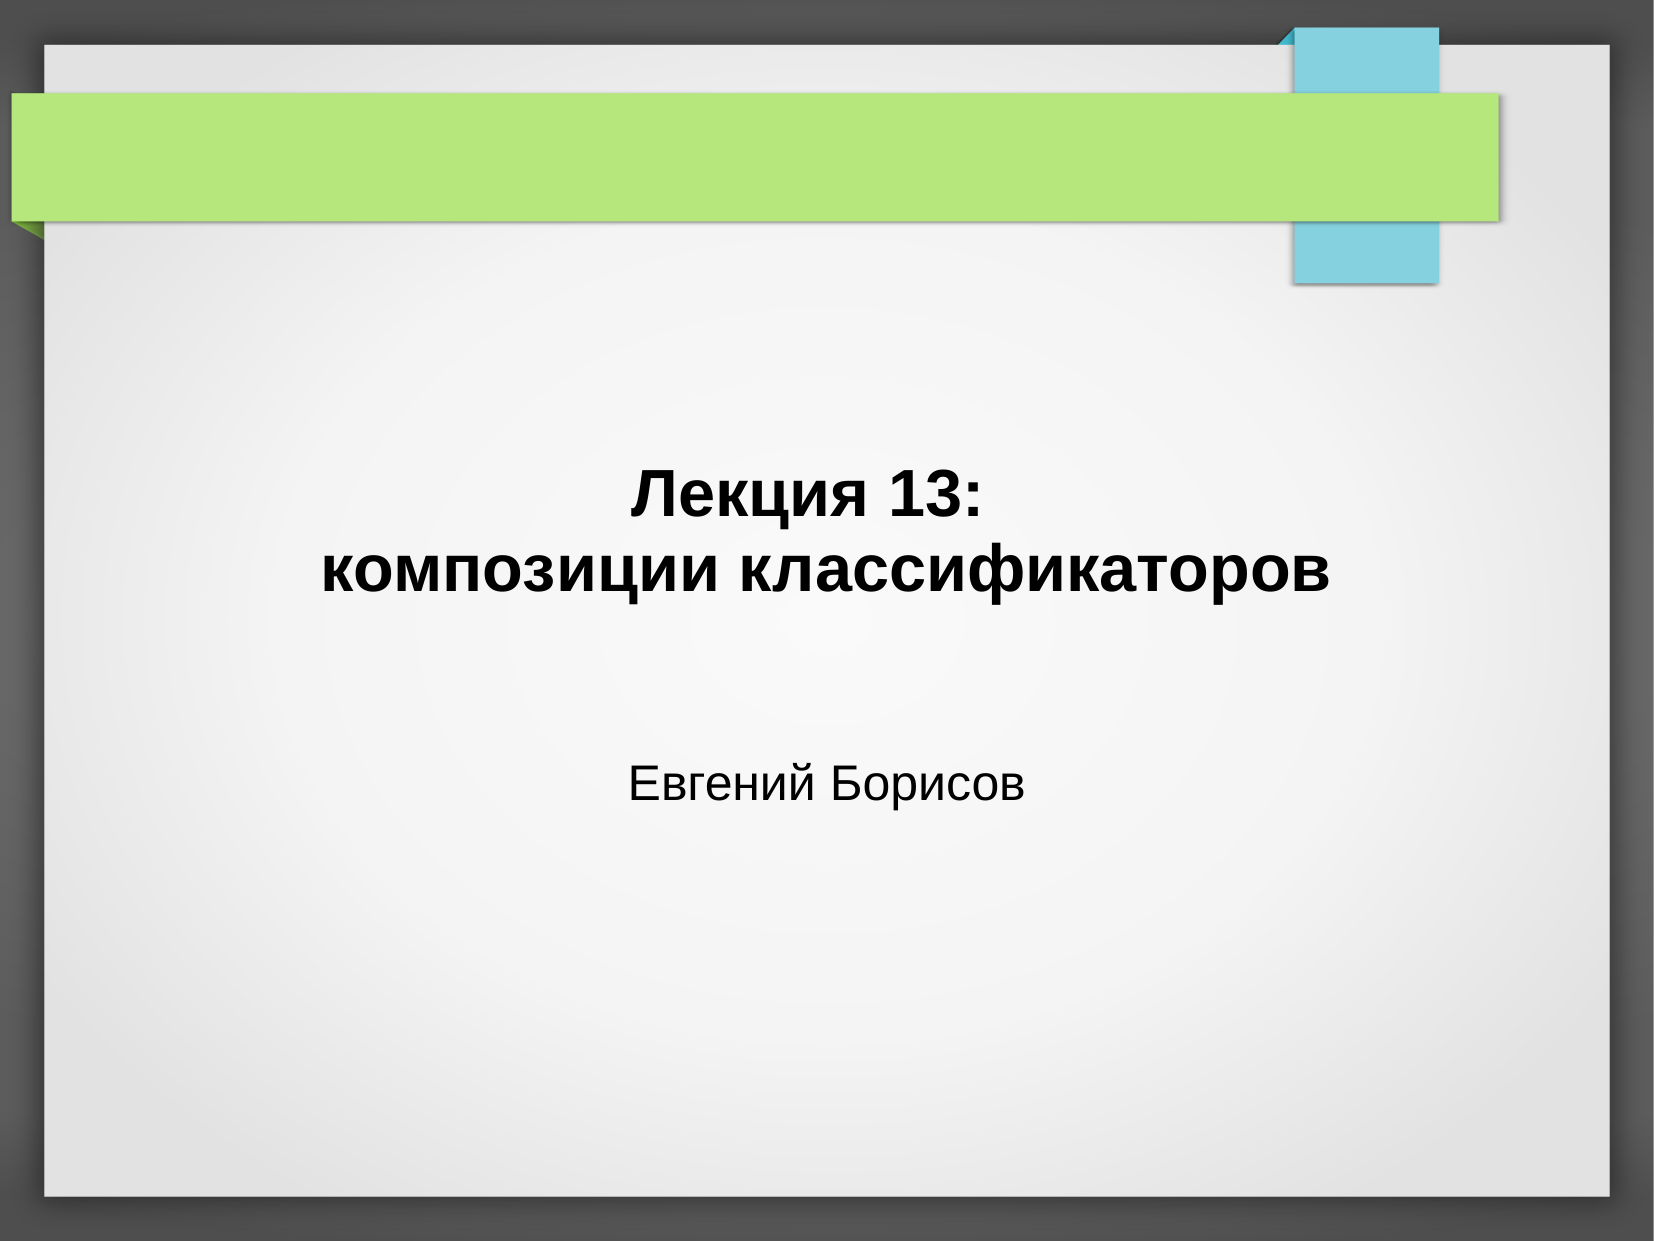

# Лекция 13:
композиции классификаторов
Евгений Борисов